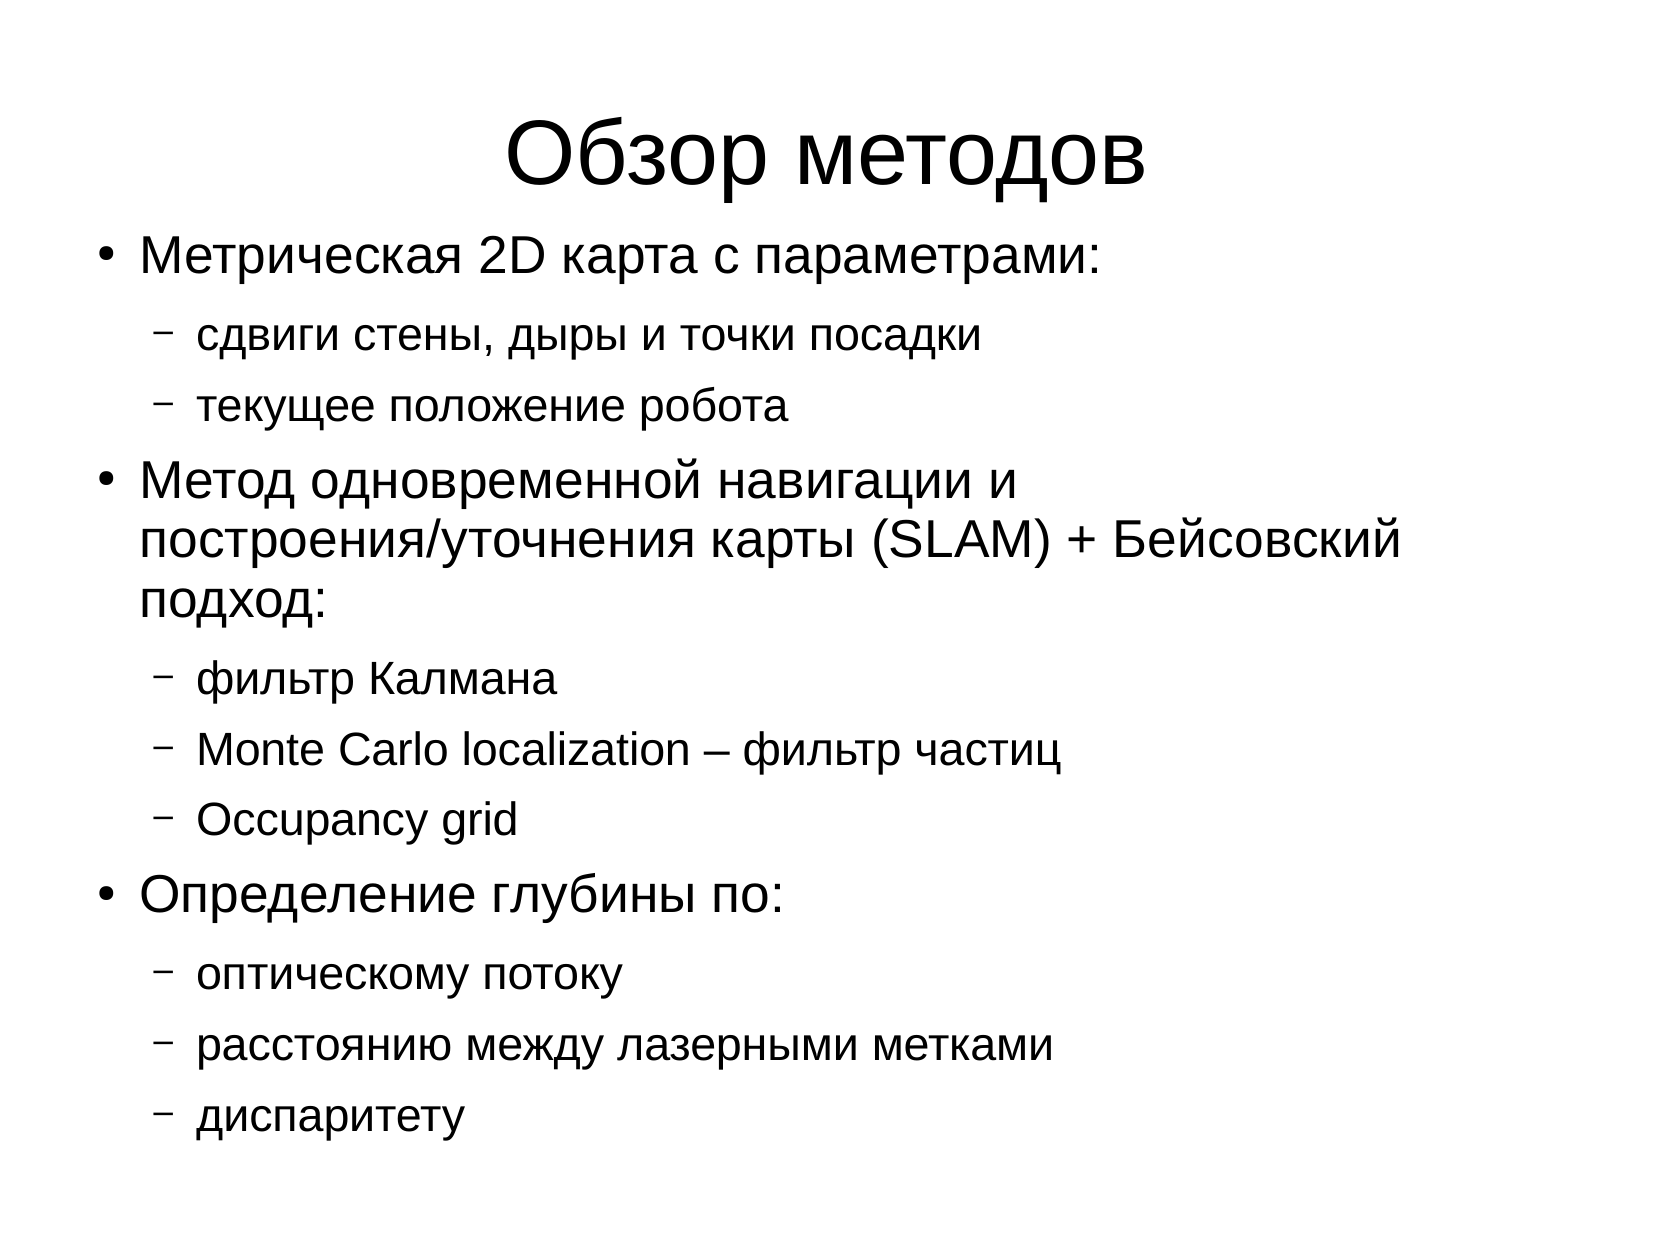

# Обзор методов
Метрическая 2D карта с параметрами:
сдвиги стены, дыры и точки посадки
текущее положение робота
Метод одновременной навигации и построения/уточнения карты (SLAM) + Бейсовский подход:
фильтр Калмана
Monte Carlo localization – фильтр частиц
Occupancy grid
Определение глубины по:
оптическому потоку
расстоянию между лазерными метками
диспаритету